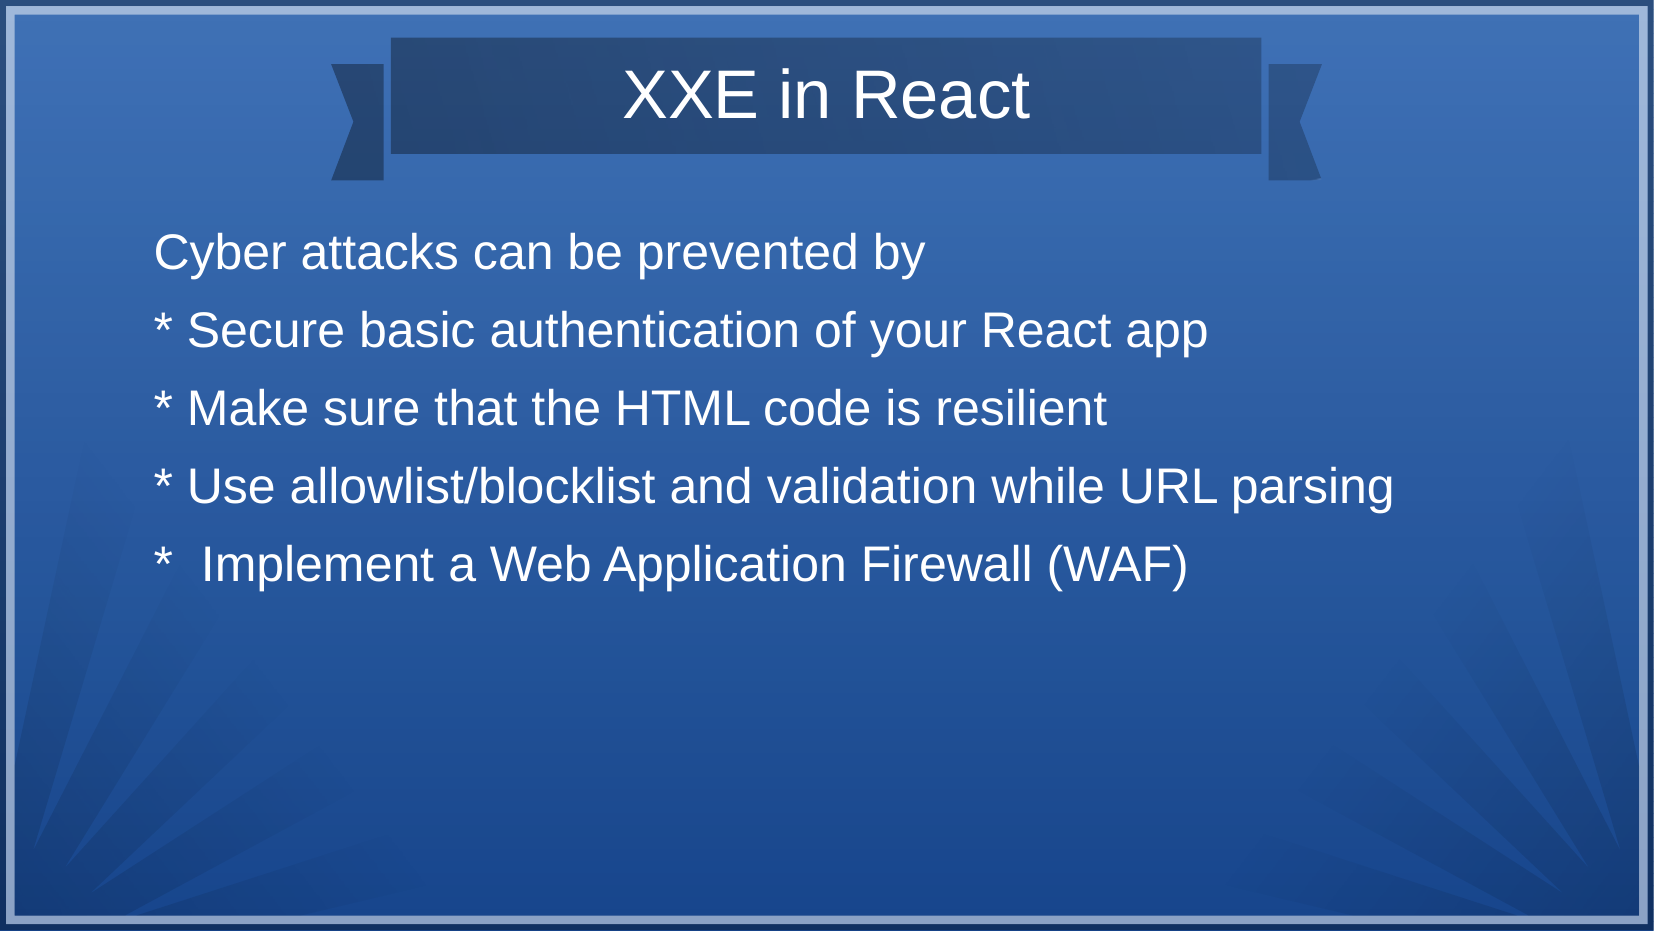

# XXE in React
Cyber attacks can be prevented by
* Secure basic authentication of your React app
* Make sure that the HTML code is resilient
* Use allowlist/blocklist and validation while URL parsing
* Implement a Web Application Firewall (WAF)